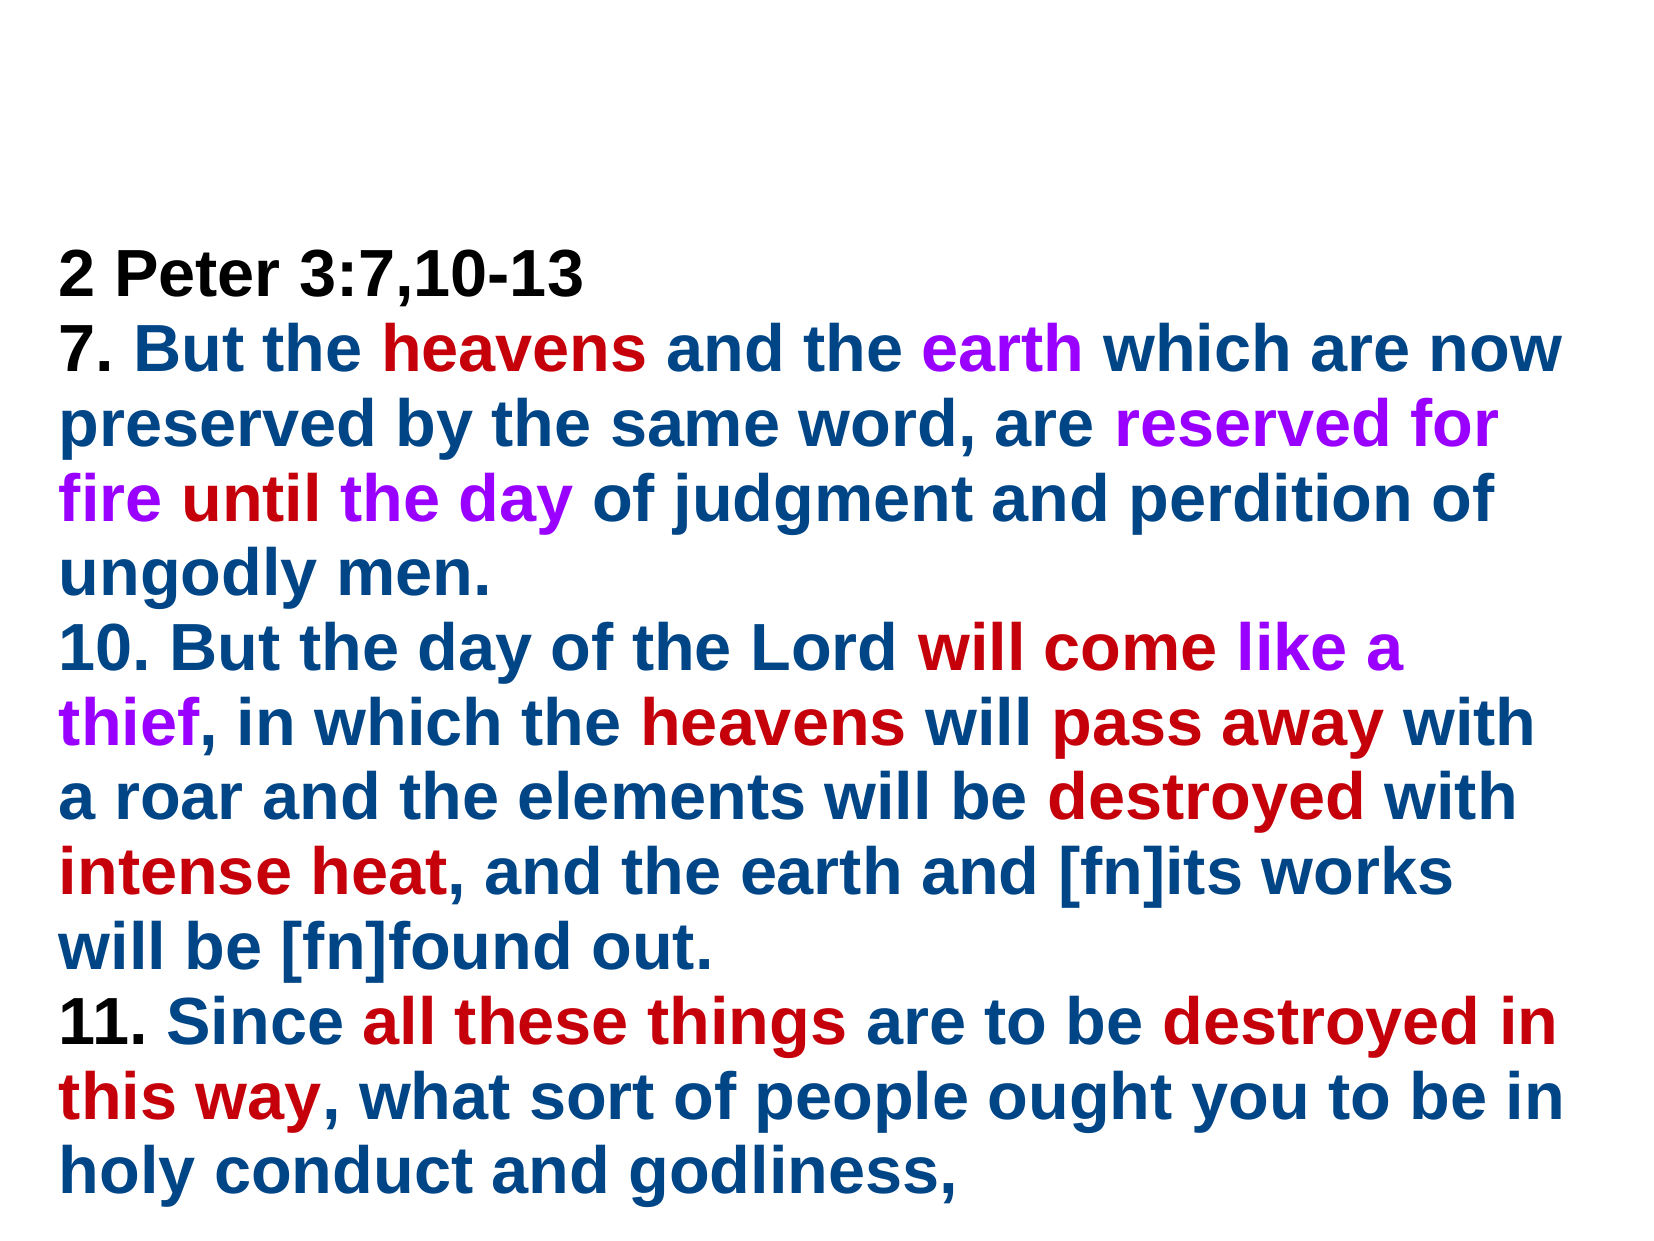

#
2 Peter 3:7,10-13
7. But the heavens and the earth which are now preserved by the same word, are reserved for fire until the day of judgment and perdition of ungodly men.
10. But the day of the Lord will come like a thief, in which the heavens will pass away with a roar and the elements will be destroyed with intense heat, and the earth and [fn]its works will be [fn]found out.
11. Since all these things are to be destroyed in this way, what sort of people ought you to be in holy conduct and godliness,